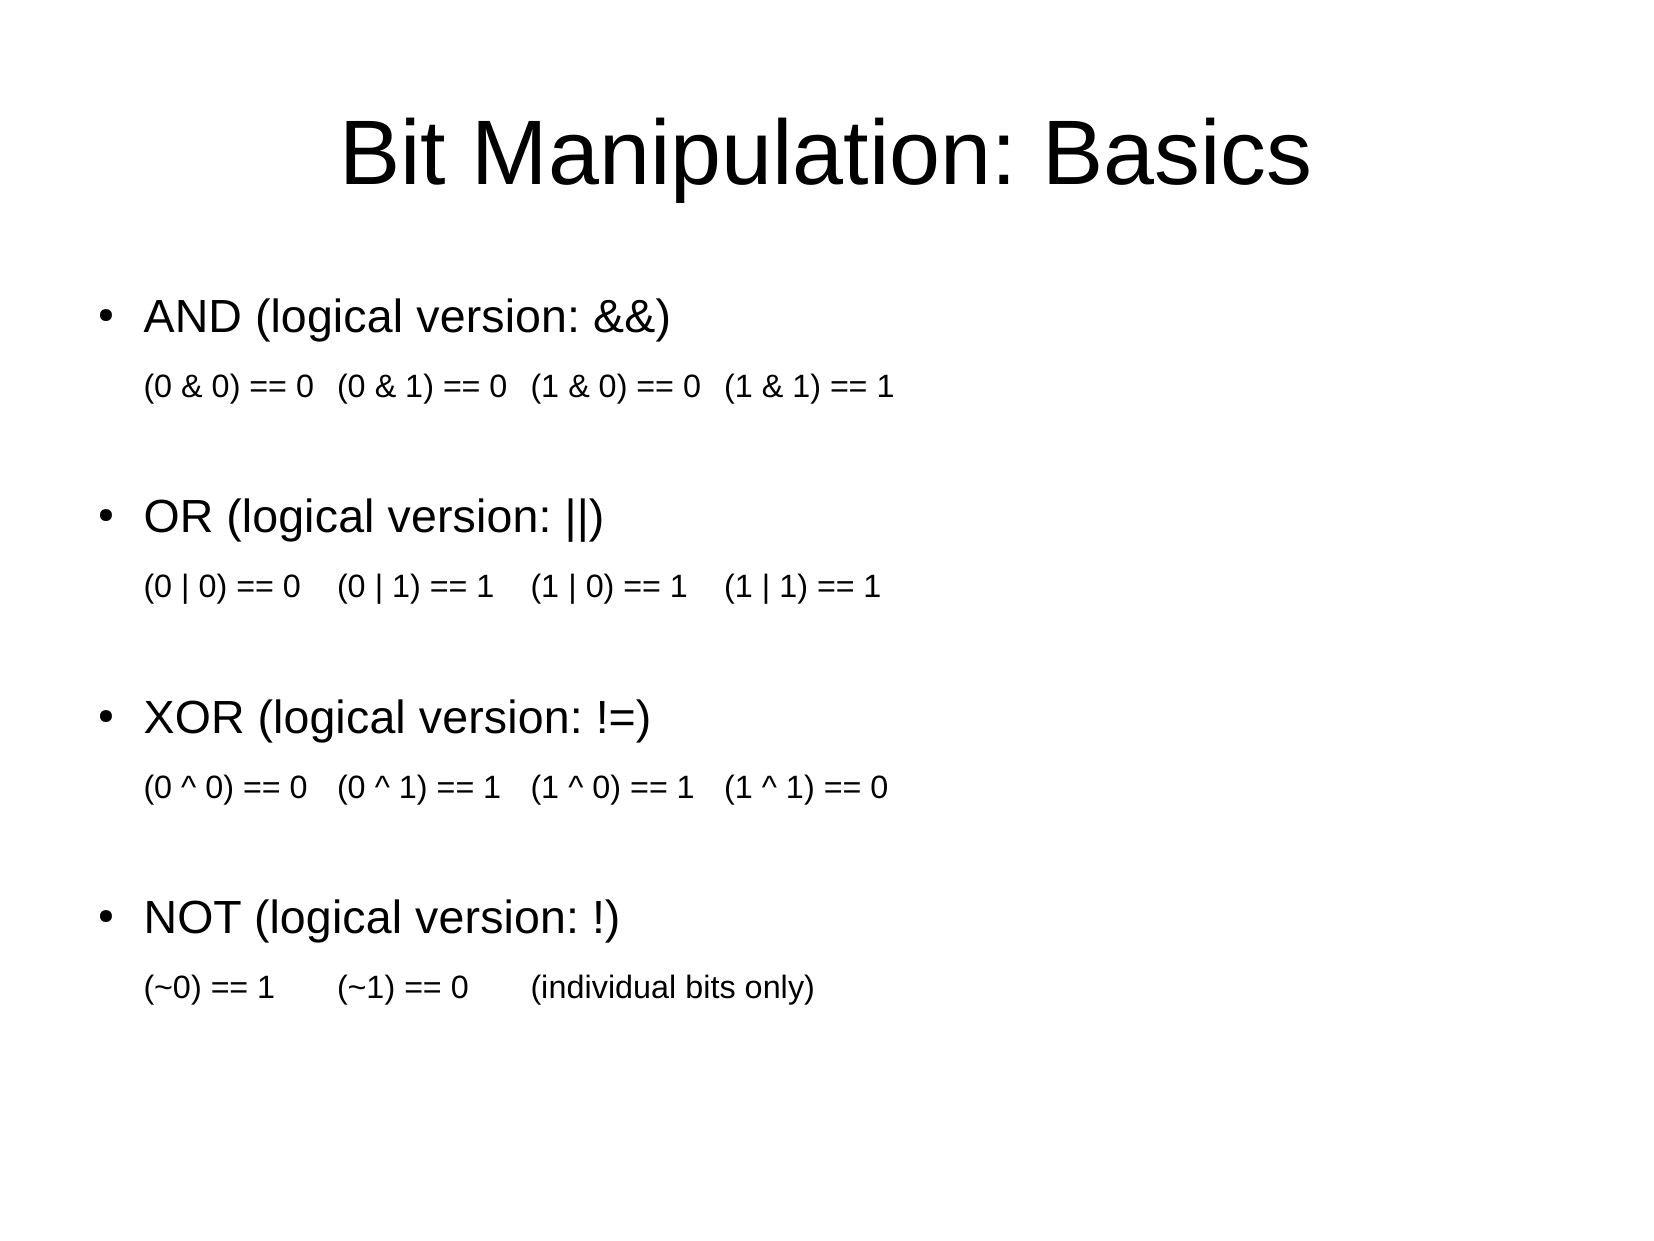

# Bit Manipulation: Basics
AND (logical version: &&)
(0 & 0) == 0		(0 & 1) == 0		(1 & 0) == 0		(1 & 1) == 1
OR (logical version: ||)
(0 | 0) == 0		(0 | 1) == 1		(1 | 0) == 1		(1 | 1) == 1
XOR (logical version: !=)
(0 ^ 0) == 0		(0 ^ 1) == 1		(1 ^ 0) == 1		(1 ^ 1) == 0
NOT (logical version: !)
(~0) == 1		(~1) == 0		(individual bits only)